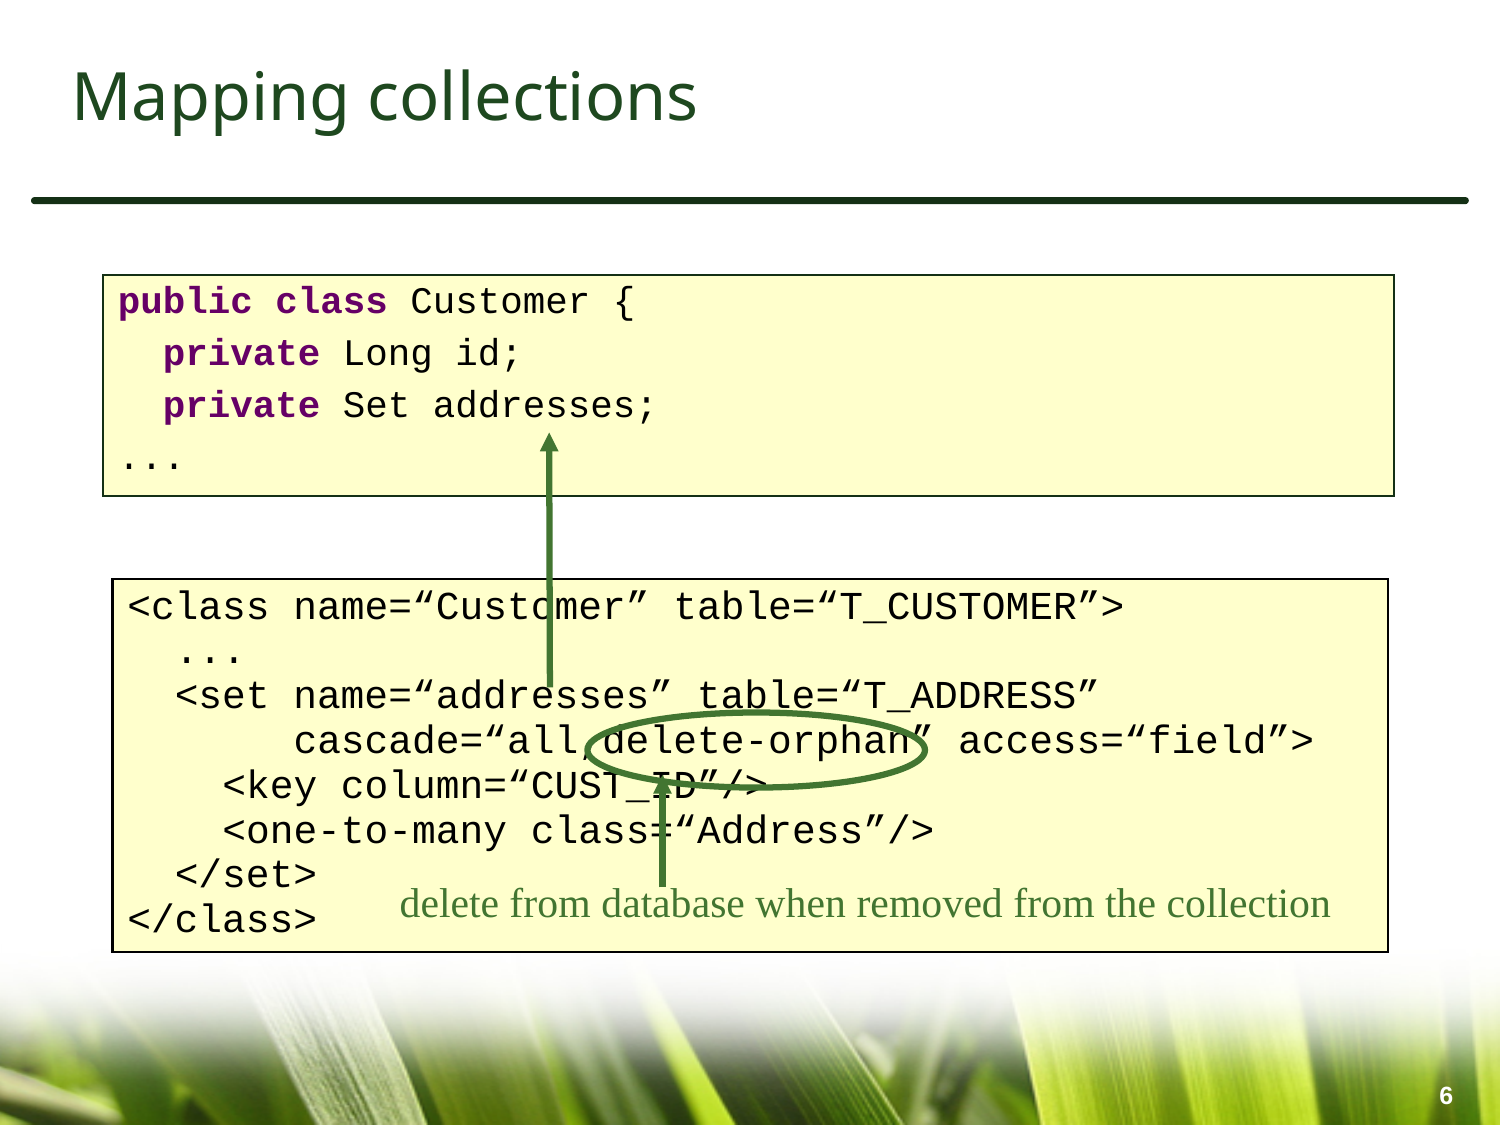

# Mapping collections
public class Customer {
 private Long id;
 private Set addresses;
...
<class name=“Customer” table=“T_CUSTOMER”>
 ...
 <set name=“addresses” table=“T_ADDRESS”
 cascade=“all,delete-orphan” access=“field”>
 <key column=“CUST_ID”/>
 <one-to-many class=“Address”/>
 </set>
</class>
delete from database when removed from the collection